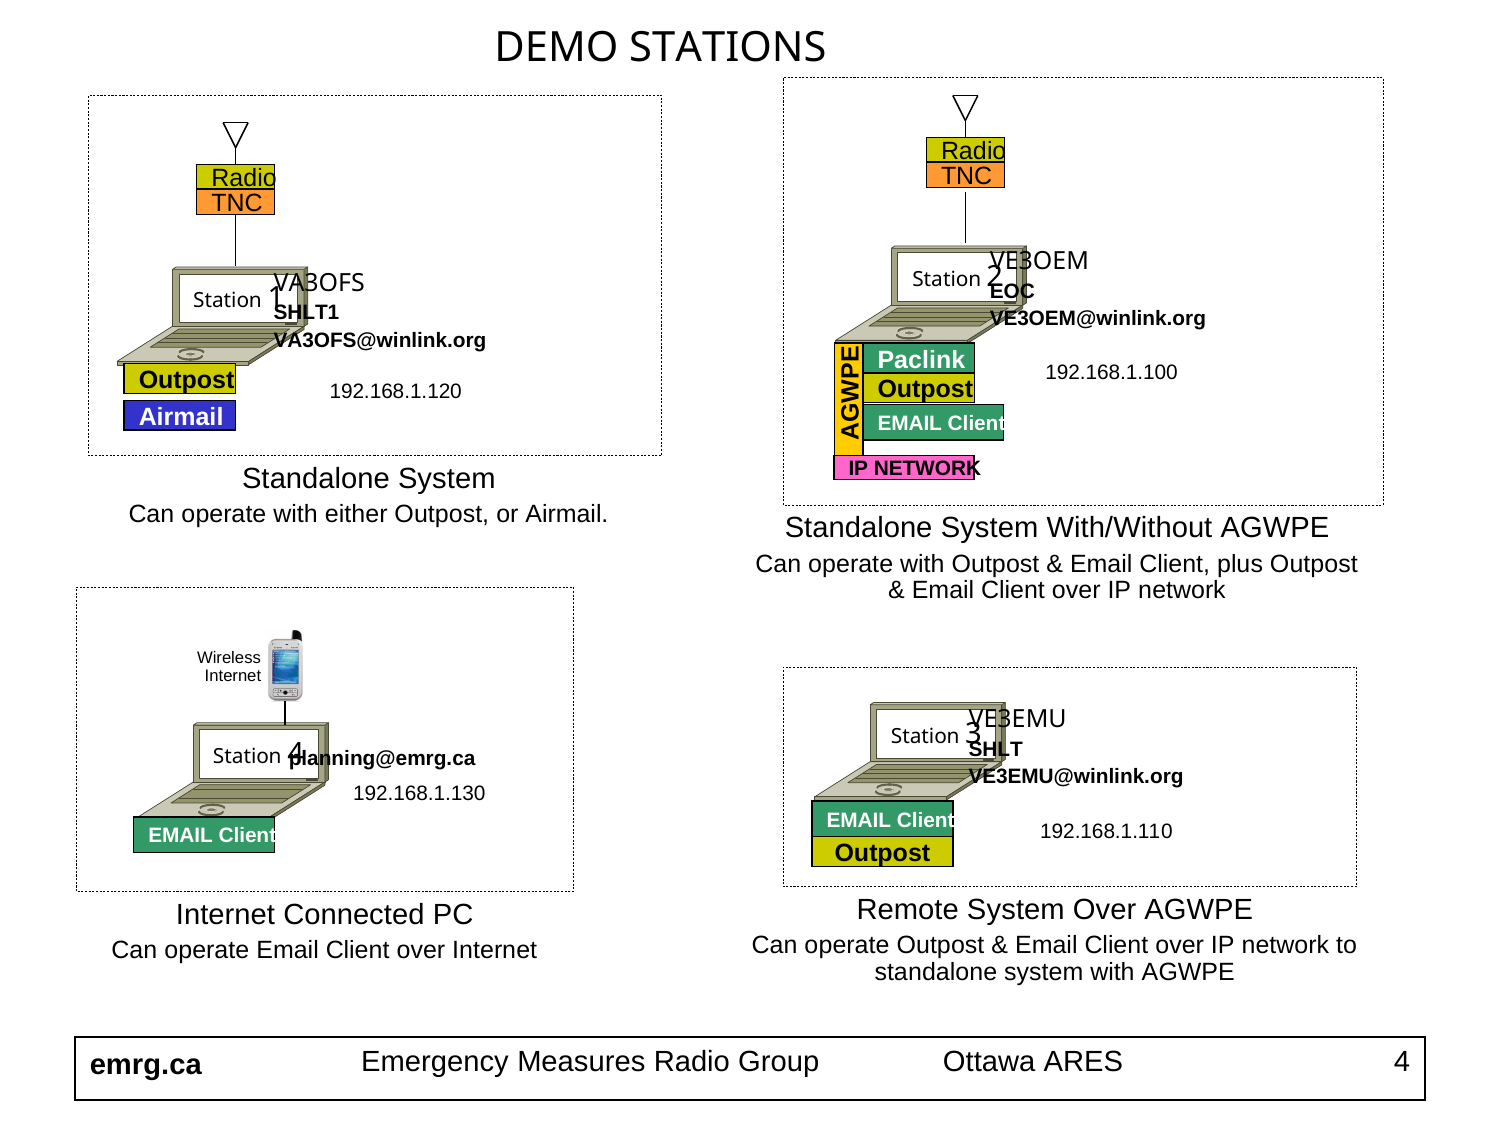

DEMO STATIONS
Radio
TNC
Radio
TNC
VE3OEM
EOC
VE3OEM@winlink.org
Station 2
VA3OFS
SHLT1
VA3OFS@winlink.org
Station 1
Paclink
192.168.1.100
Outpost
192.168.1.120
Outpost
AGWPE
Airmail
EMAIL Client
Standalone System
Can operate with either Outpost, or Airmail.
IP NETWORK
Standalone System With/Without AGWPE
Can operate with Outpost & Email Client, plus Outpost & Email Client over IP network
Wireless
Internet
VE3EMU
SHLT
VE3EMU@winlink.org
Station 3
Station 4
planning@emrg.ca
192.168.1.130
EMAIL Client
192.168.1.110
EMAIL Client
Outpost
Remote System Over AGWPE
Can operate Outpost & Email Client over IP network to standalone system with AGWPE
Internet Connected PC
Can operate Email Client over Internet
Emergency Measures Radio Group Ottawa ARES
4